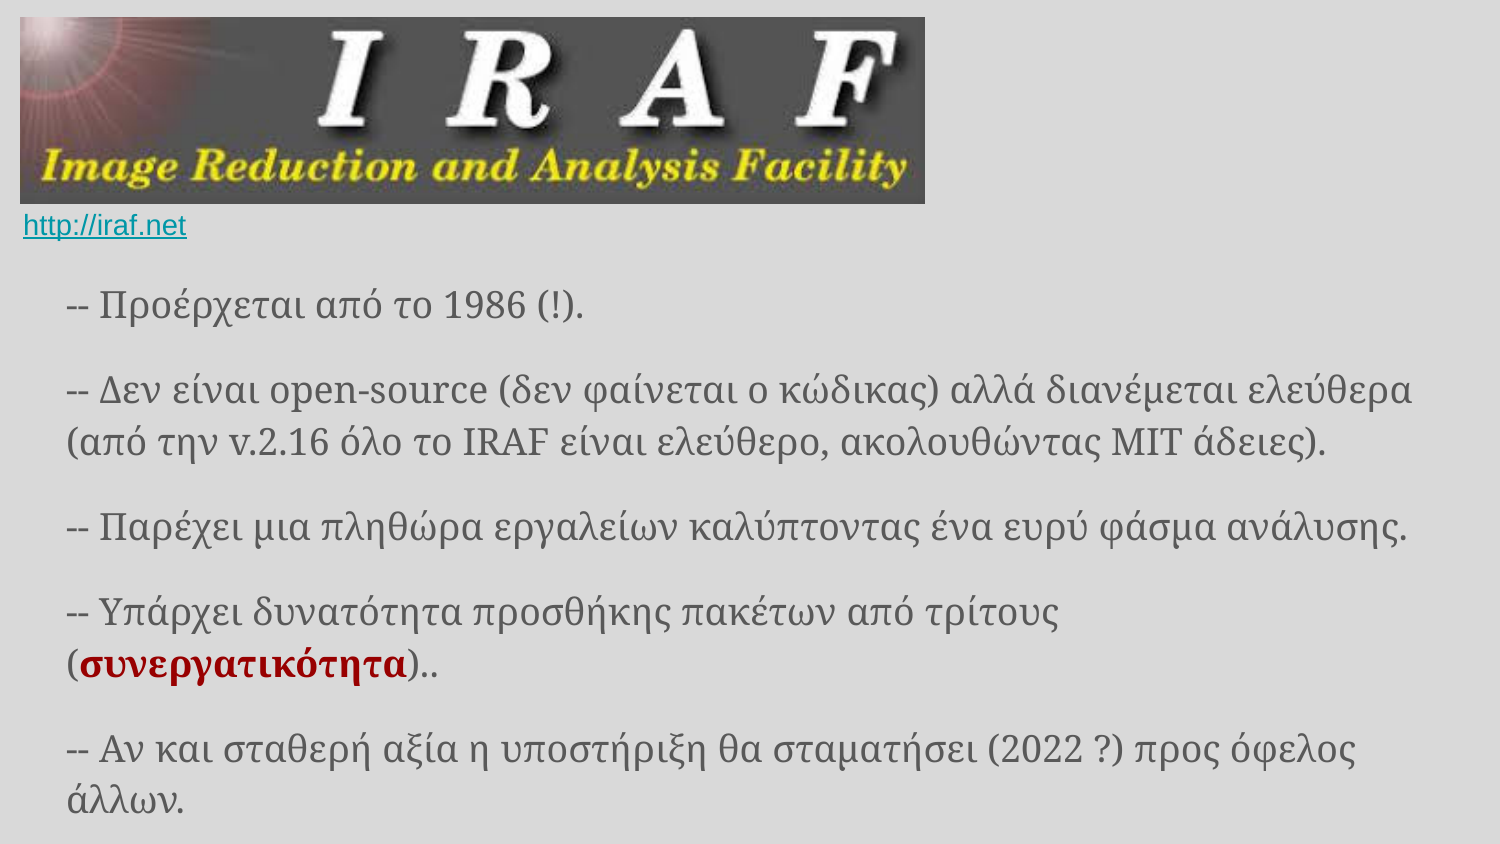

http://iraf.net
# -- Προέρχεται από το 1986 (!).
-- Δεν είναι open-source (δεν φαίνεται ο κώδικας) αλλά διανέμεται ελεύθερα (από την v.2.16 όλο το IRAF είναι ελεύθερο, ακολουθώντας MIT άδειες).
-- Παρέχει μια πληθώρα εργαλείων καλύπτοντας ένα ευρύ φάσμα ανάλυσης.
-- Υπάρχει δυνατότητα προσθήκης πακέτων από τρίτους (συνεργατικότητα)..
-- Αν και σταθερή αξία η υποστήριξη θα σταματήσει (2022 ?) προς όφελος άλλων.